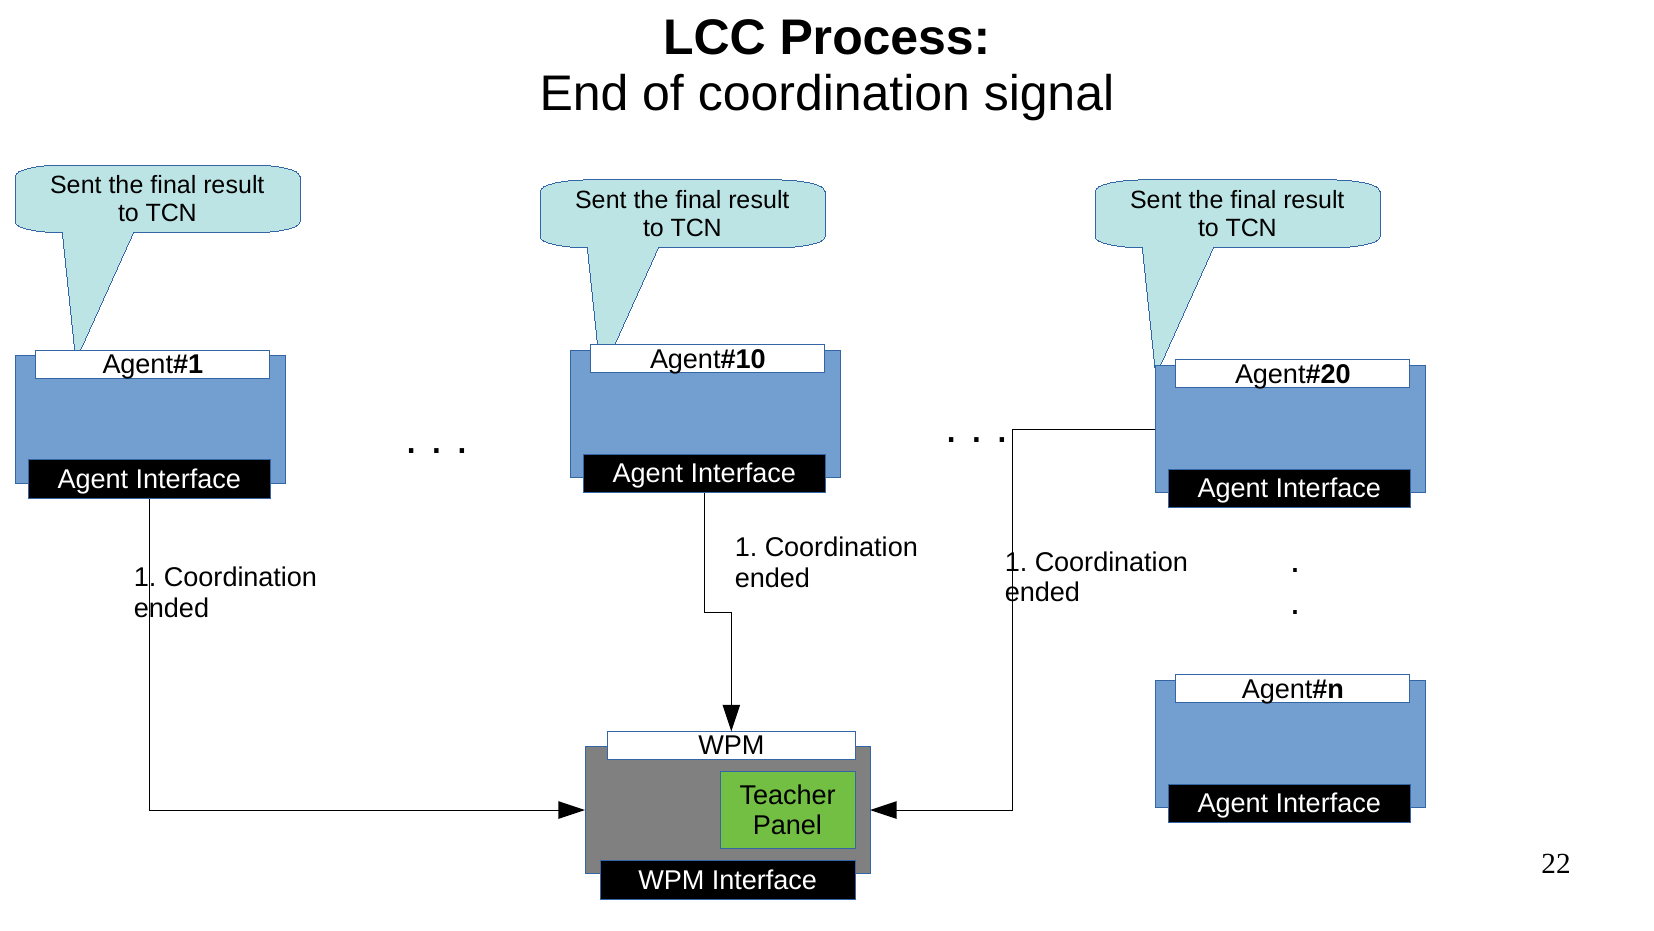

# LCC Process: End of coordination signal
Sent the final result
to TCN
Sent the final result
to TCN
Sent the final result
to TCN
Agent#10
Agent#1
Agent#20
. . .
. . .
Agent Interface
Agent Interface
Agent Interface
1. Coordination
ended
.
.
1. Coordination
ended
1. Coordination
ended
Agent#n
WPM
Teacher
Panel
Agent Interface
22
WPM Interface